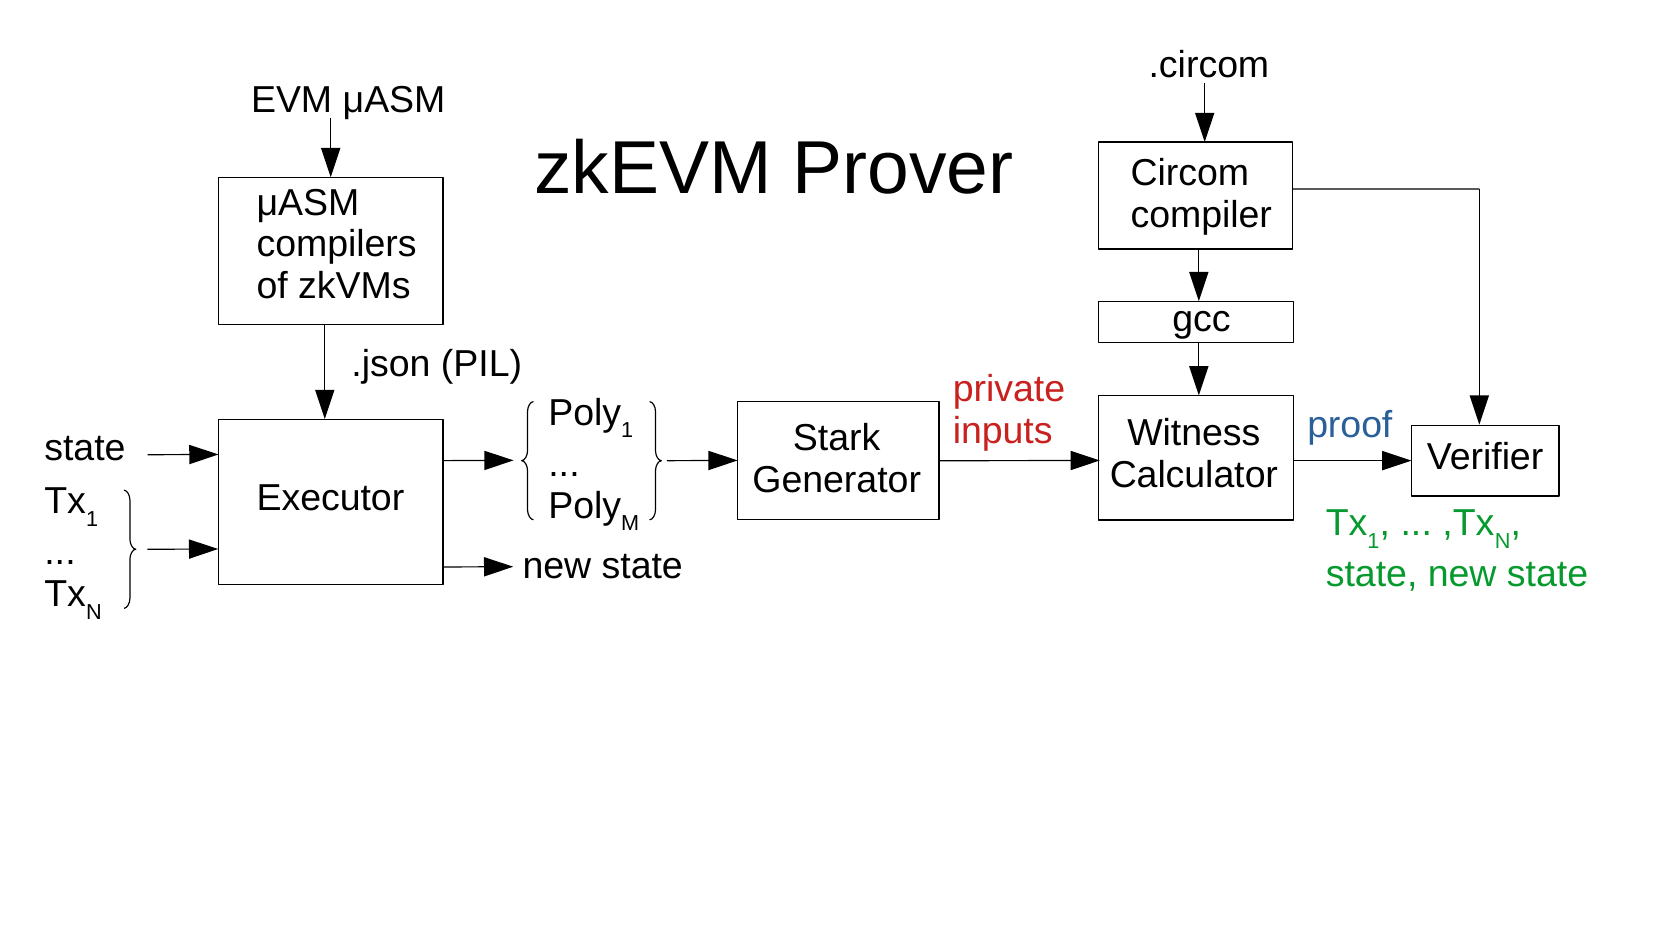

.circom
EVM μASM
zkEVM Prover
Circom
compiler
μASM
compilers
of zkVMs
gcc
.json (PIL)
private
inputs
Poly1
...
PolyM
proof
Witness
Calculator
Stark
Generator
state
Verifier
Executor
Tx1
...
TxN
Tx1, ... ,TxN,
state, new state
new state